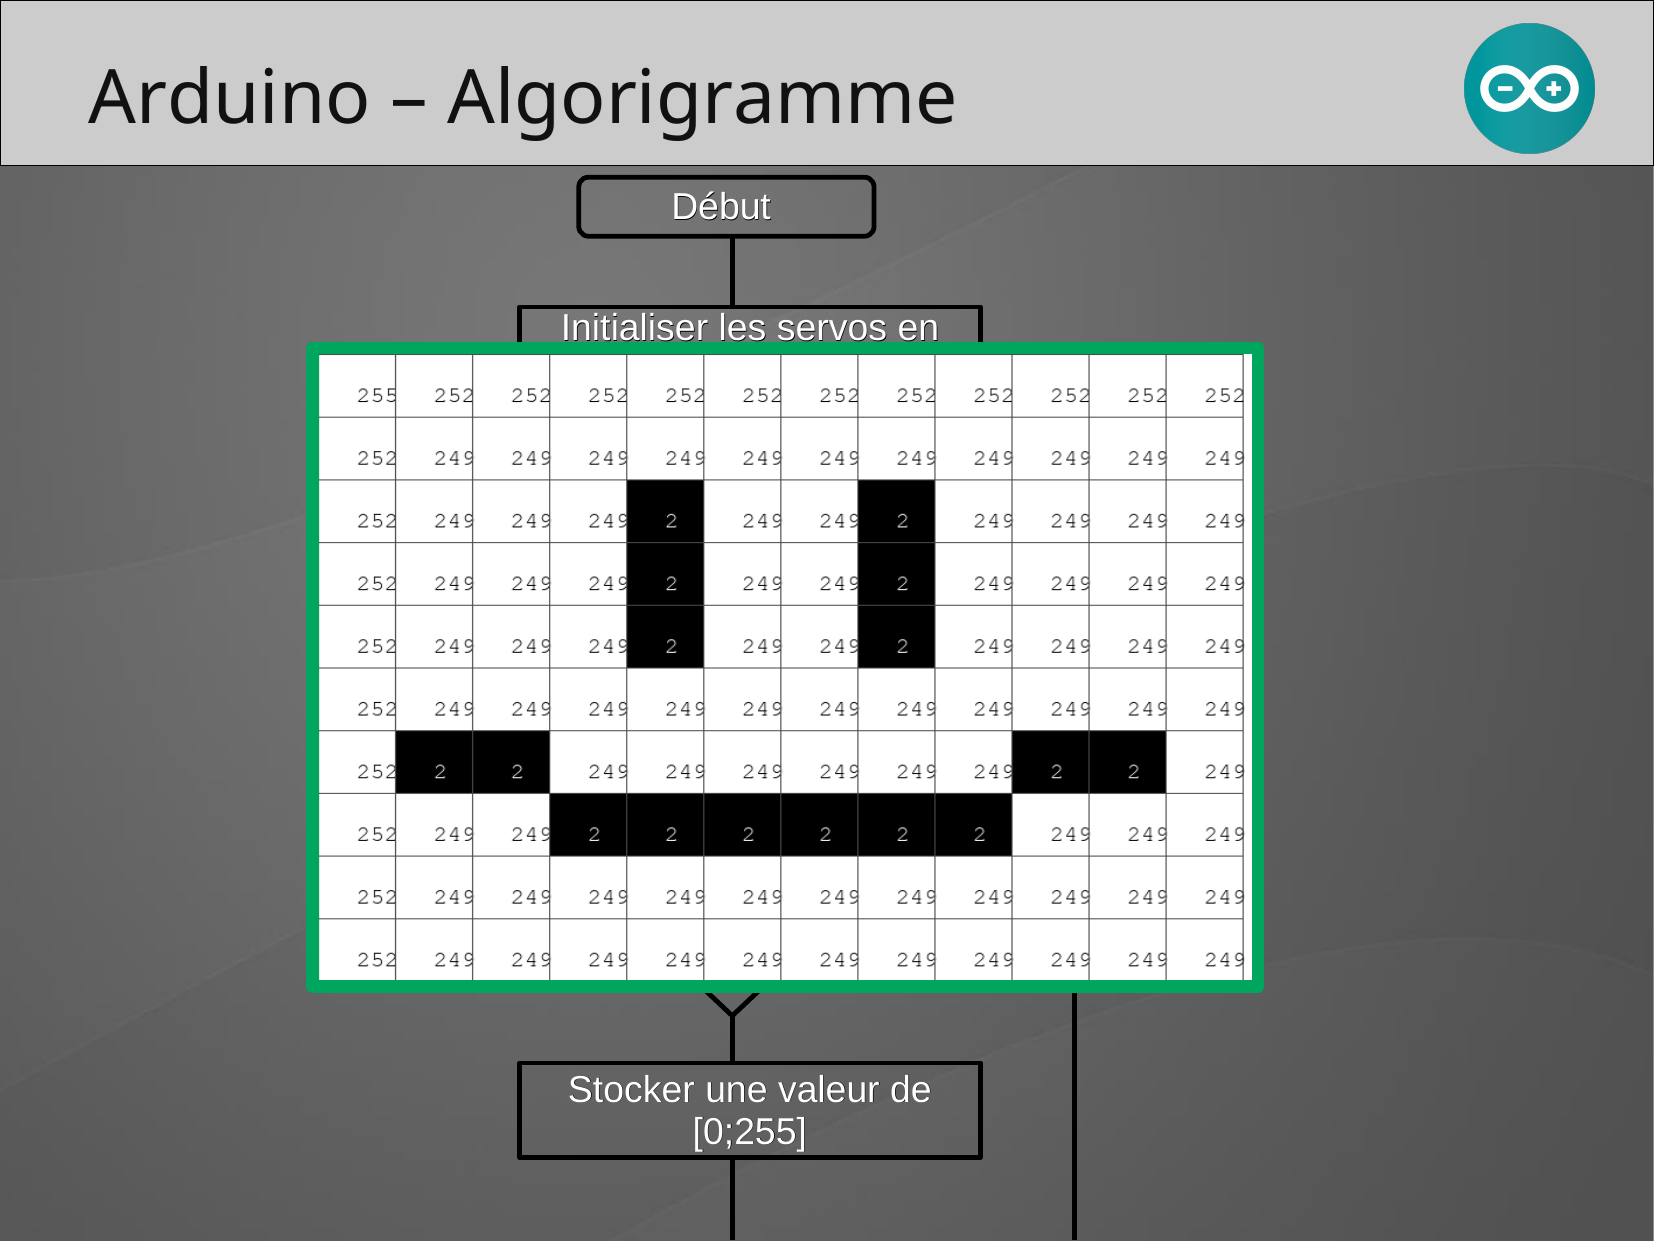

Arduino – Algorigramme
Début
Initialiser les servos en sortie
Angle = 0
Reçu une valeur du Rasberry ?
Non
Stocker une valeur de [0;255]